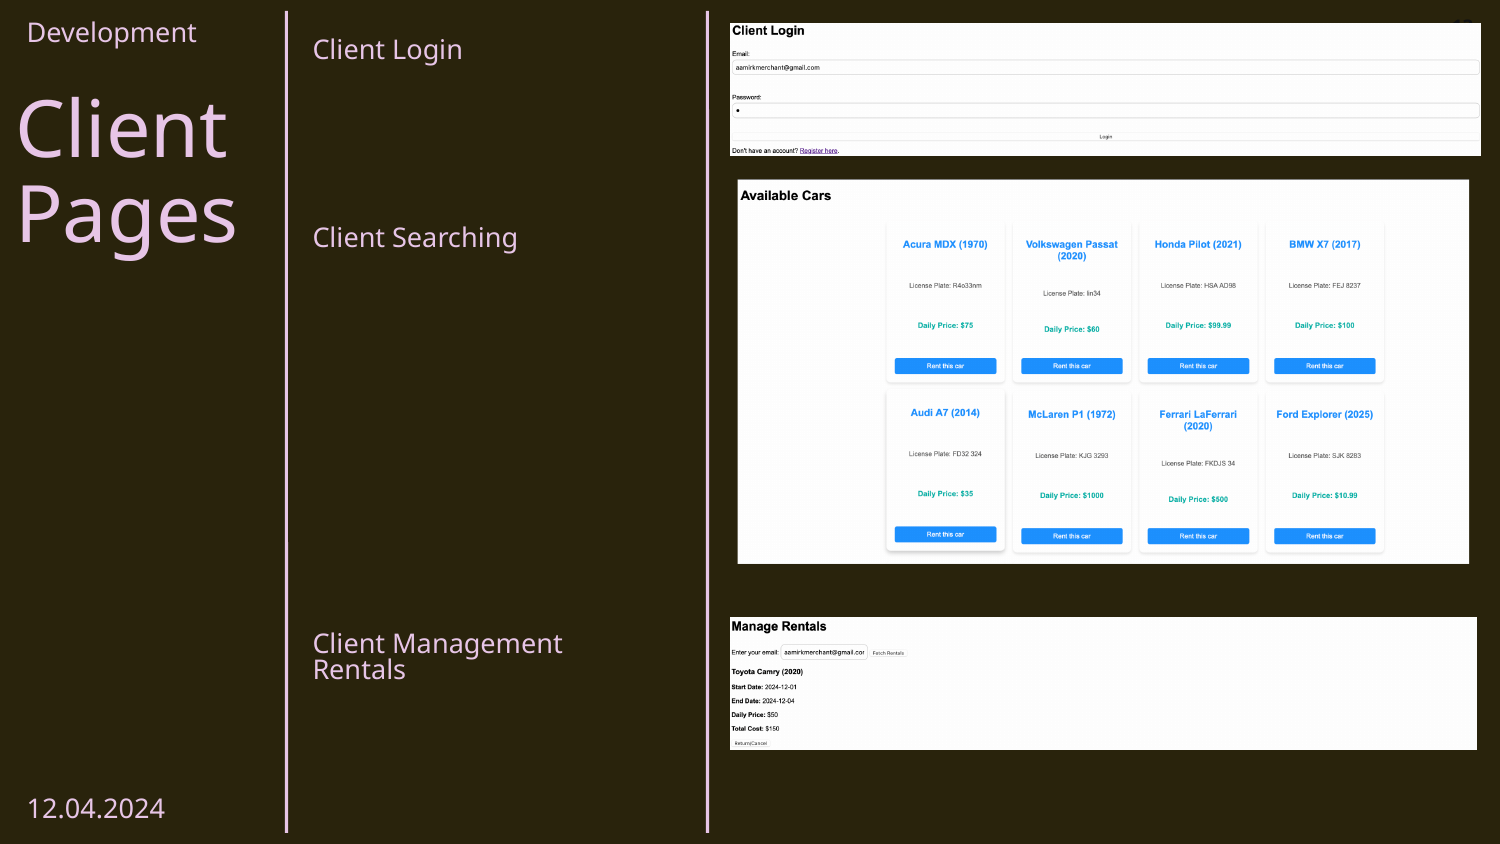

Development
Client Login
# Client
Pages
Client Searching
Client Management Rentals
12.04.2024